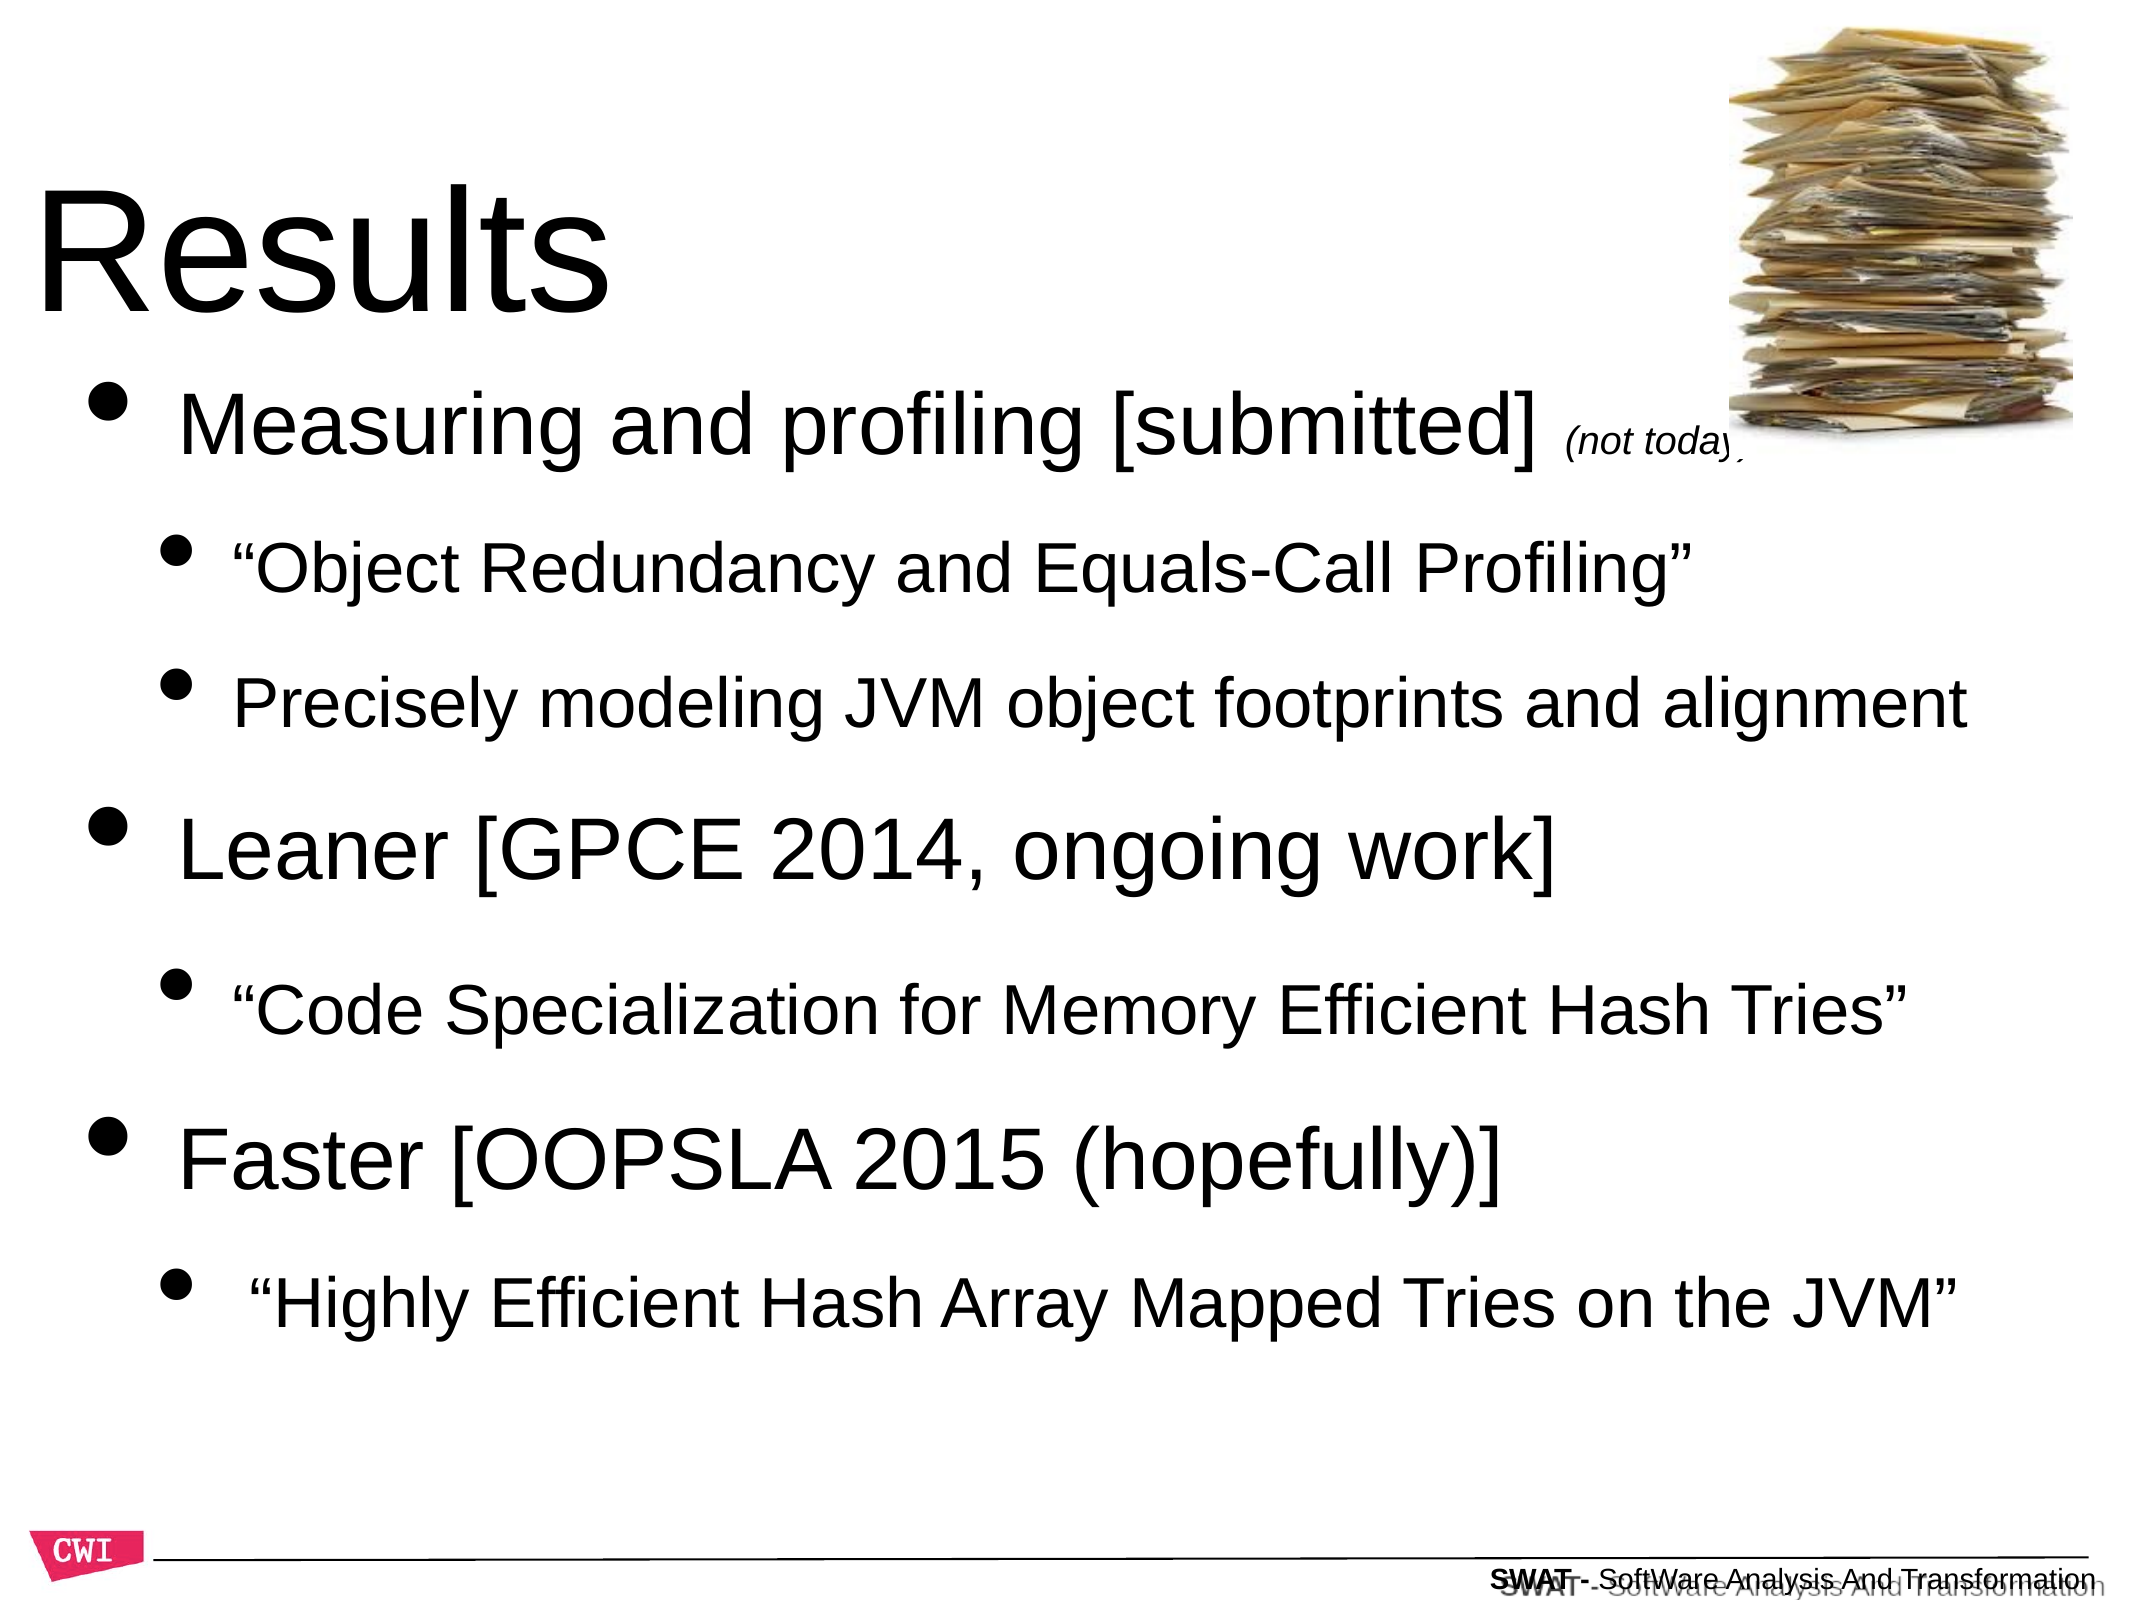

# Results
Measuring and profiling [submitted] (not today)
“Object Redundancy and Equals-Call Profiling”
Precisely modeling JVM object footprints and alignment
Leaner [GPCE 2014, ongoing work]
“Code Specialization for Memory Efficient Hash Tries”
Faster [OOPSLA 2015 (hopefully)]
“Highly Efficient Hash Array Mapped Tries on the JVM”